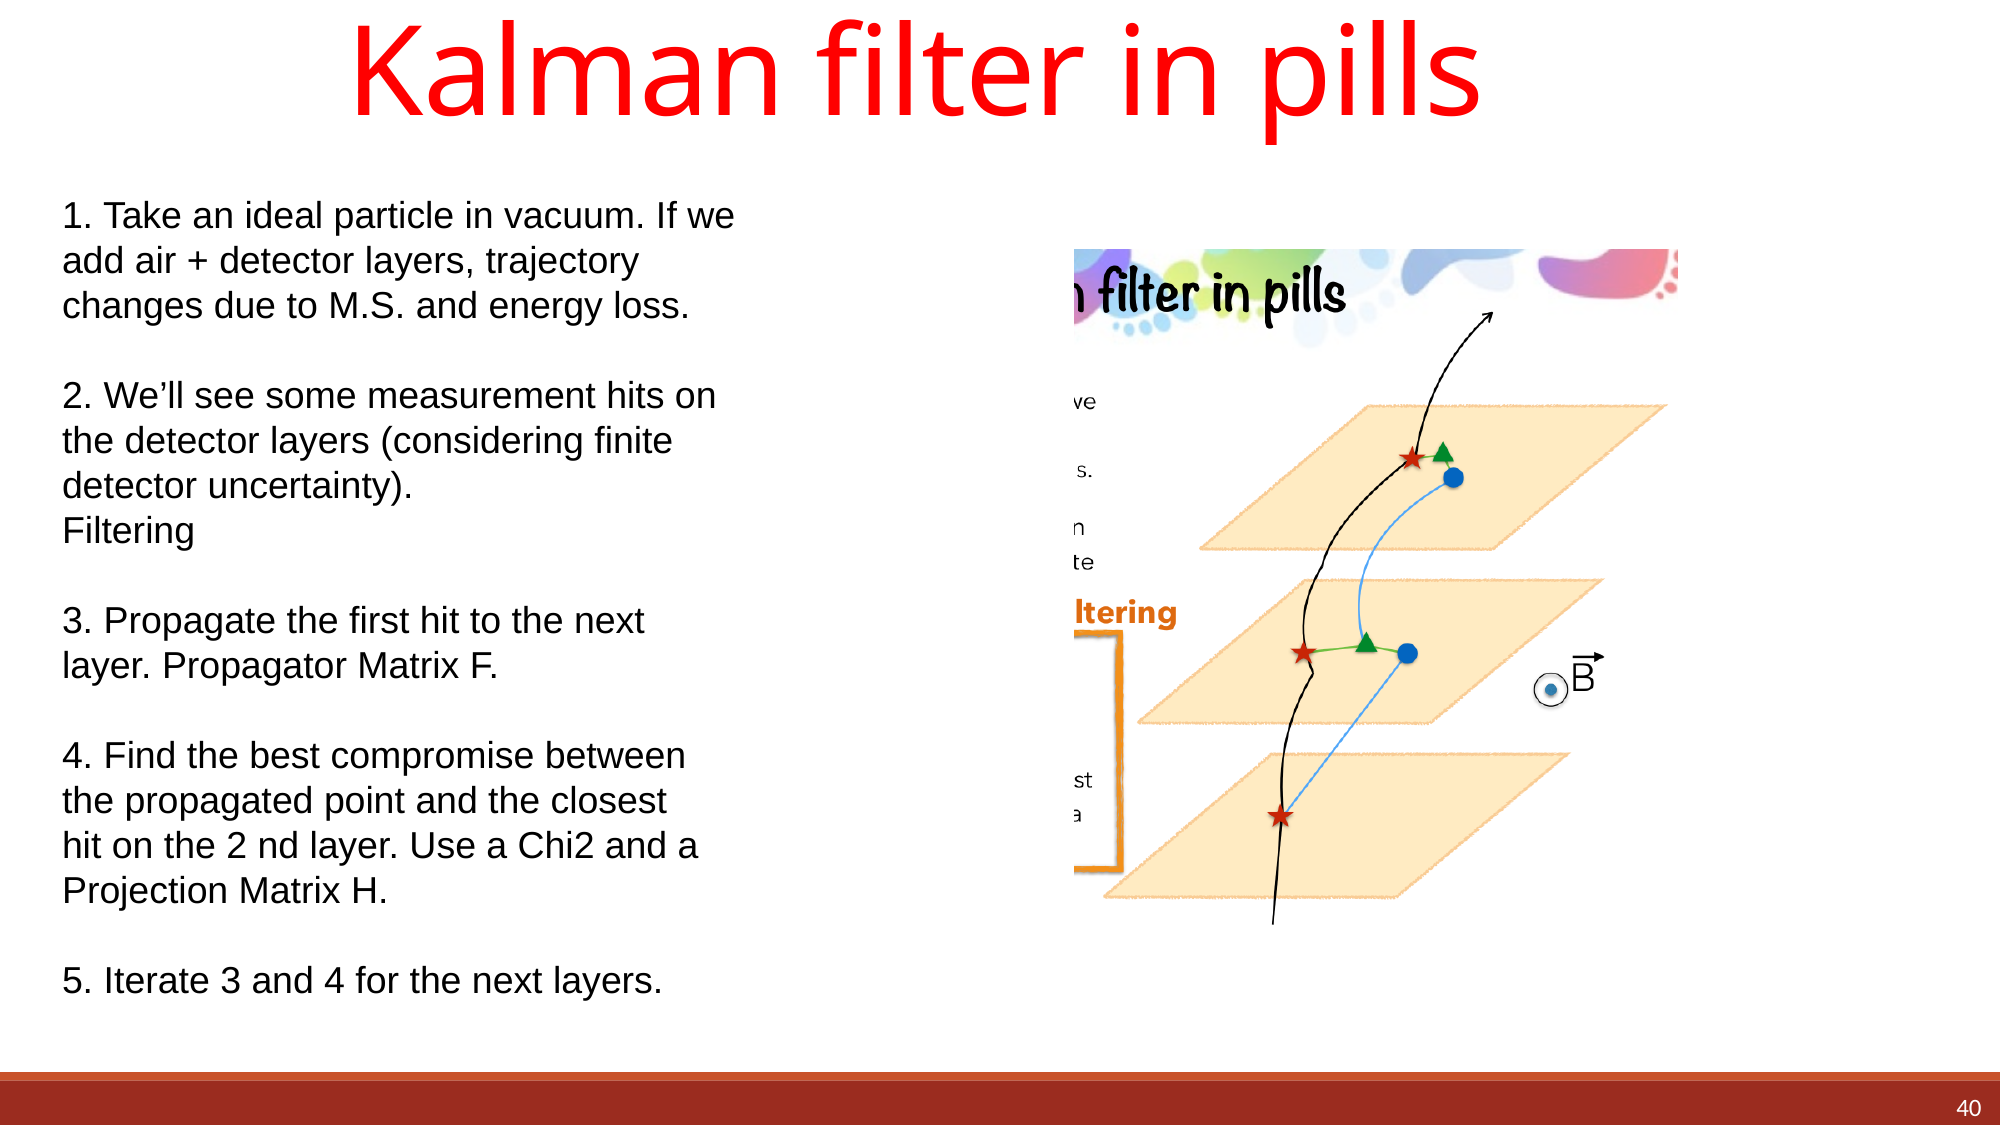

Kalman filter in pills
1. Take an ideal particle in vacuum. If we
add air + detector layers, trajectory
changes due to M.S. and energy loss.
2. We’ll see some measurement hits on
the detector layers (considering finite
detector uncertainty).
Filtering
3. Propagate the first hit to the next
layer. Propagator Matrix F.
4. Find the best compromise between
the propagated point and the closest
hit on the 2 nd layer. Use a Chi2 and a
Projection Matrix H.
5. Iterate 3 and 4 for the next layers.